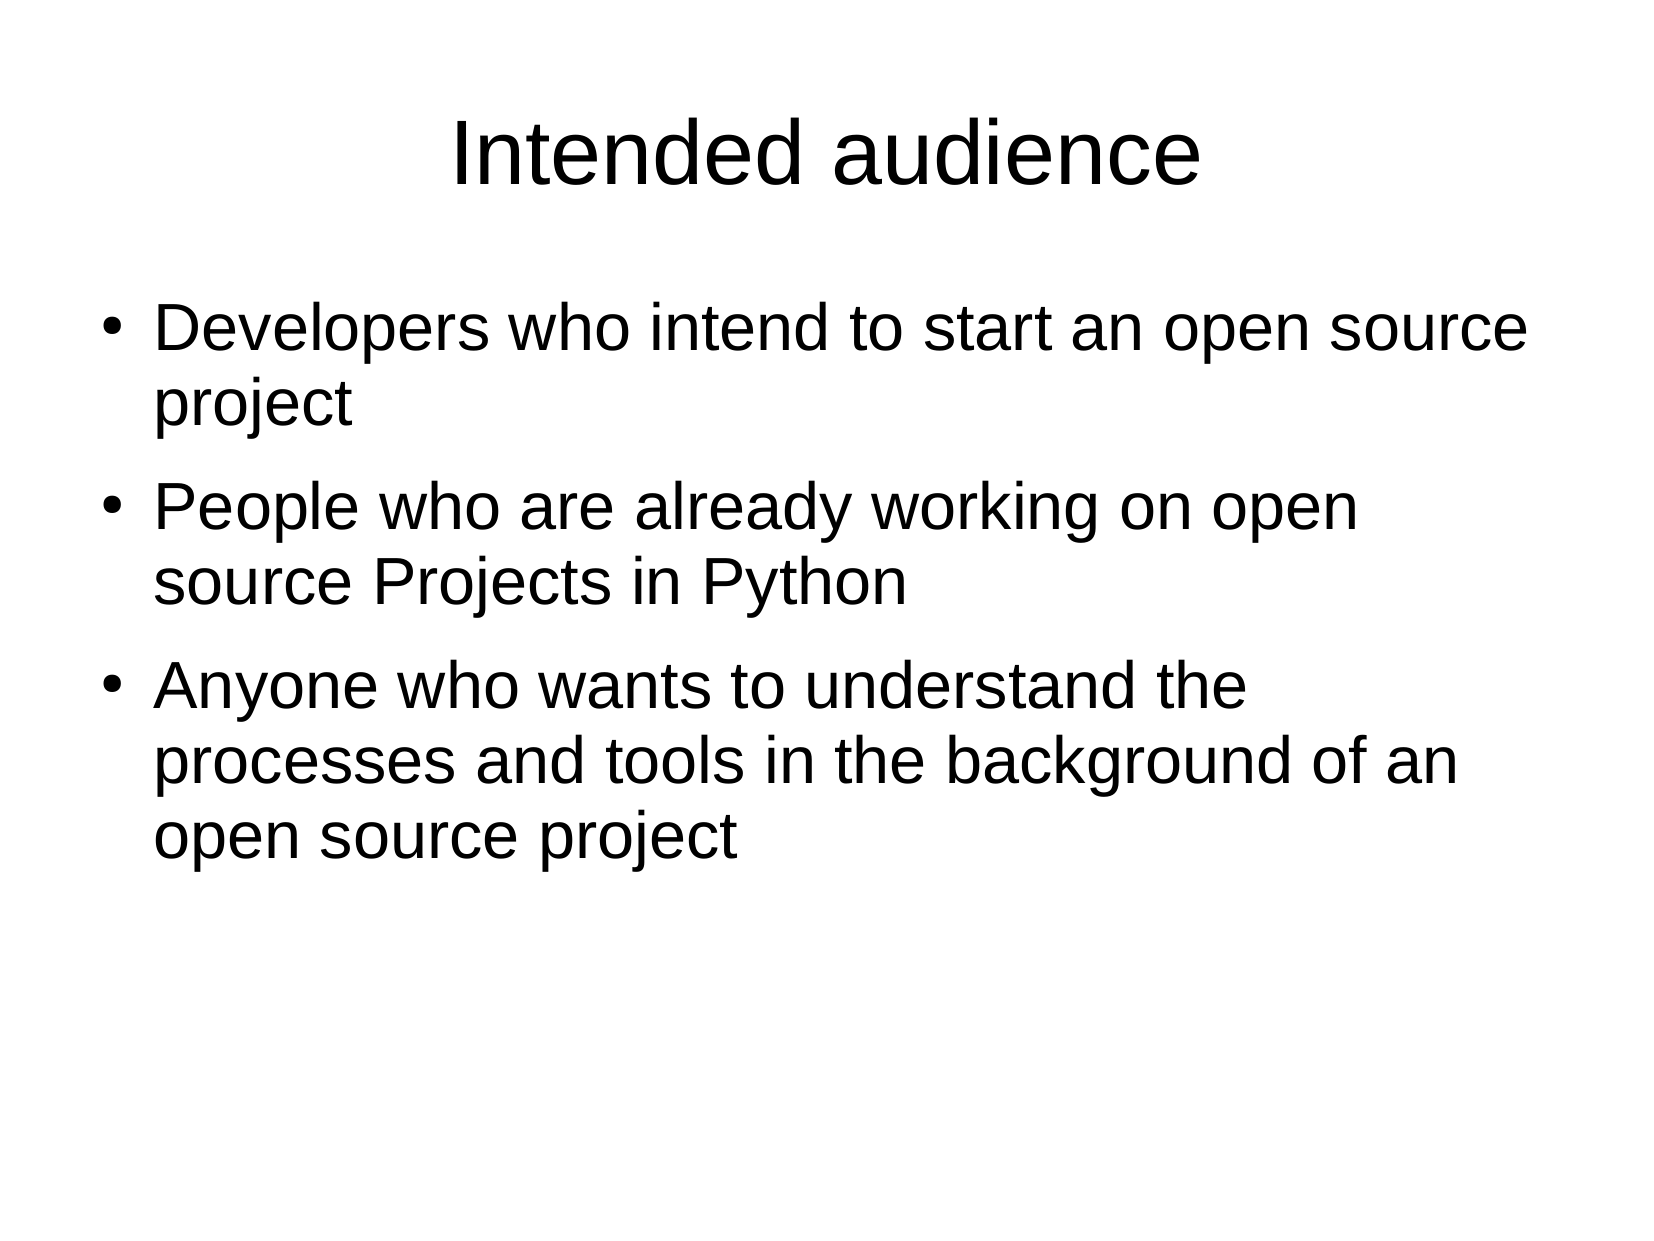

# Intended audience
Developers who intend to start an open source project
People who are already working on open source Projects in Python
Anyone who wants to understand the processes and tools in the background of an open source project